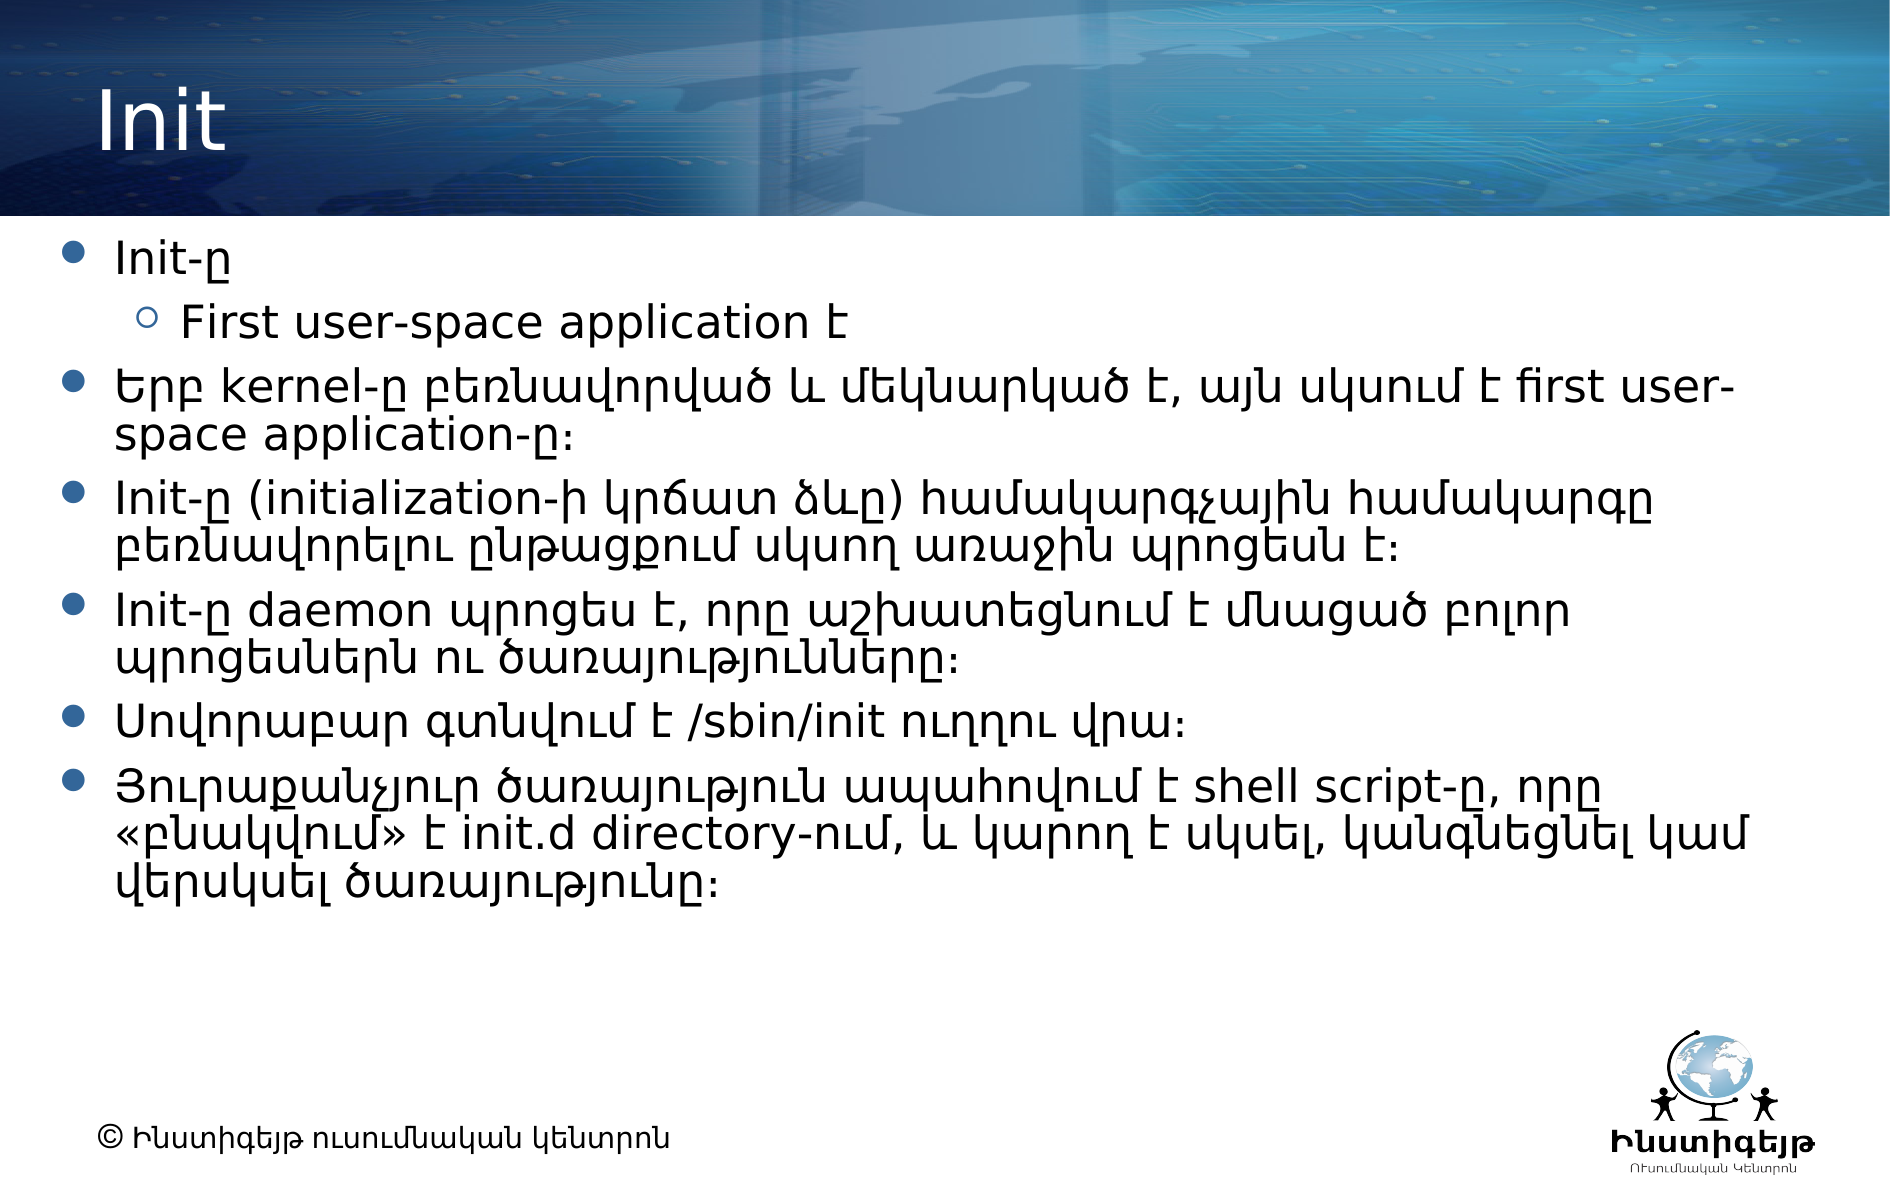

Init
# Init-ը
First user-space application է
Երբ kernel-ը բեռնավորված և մեկնարկած է, այն սկսում է first user-space application-ը։
Init-ը (initialization-ի կրճատ ձևը) համակարգչային համակարգը բեռնավորելու ընթացքում սկսող առաջին պրոցեսն է։
Init-ը daemon պրոցես է, որը աշխատեցնում է մնացած բոլոր պրոցեսներն ու ծառայությունները։
Սովորաբար գտնվում է /sbin/init ուղղու վրա։
Յուրաքանչյուր ծառայություն ապահովում է shell script-ը, որը «բնակվում» է init.d directory-ում, և կարող է սկսել, կանգնեցնել կամ վերսկսել ծառայությունը։